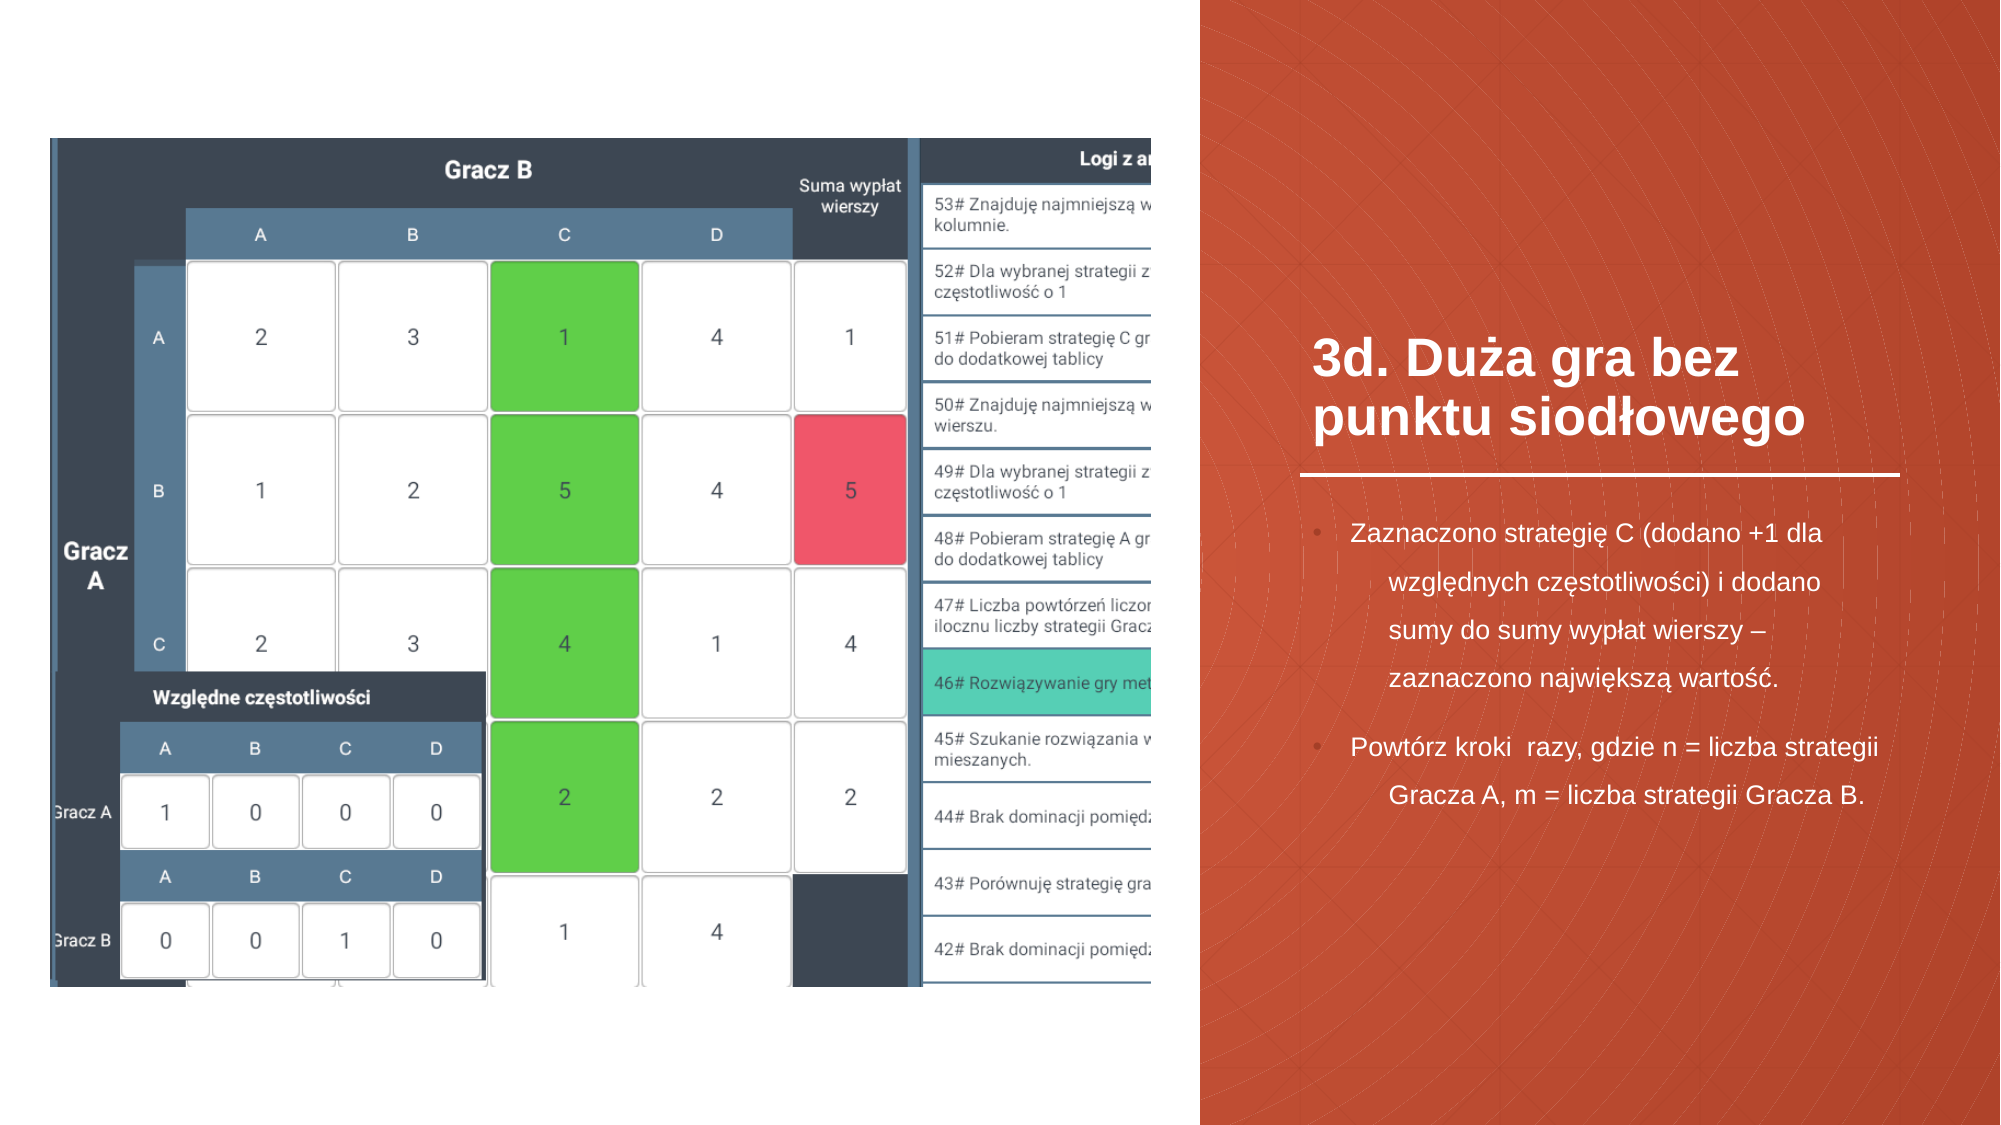

# 3d. Duża gra bez punktu siodłowego
Zaznaczono strategię C (dodano +1 dla względnych częstotliwości) i dodano sumy do sumy wypłat wierszy – zaznaczono największą wartość.
Powtórz kroki razy, gdzie n = liczba strategii Gracza A, m = liczba strategii Gracza B.